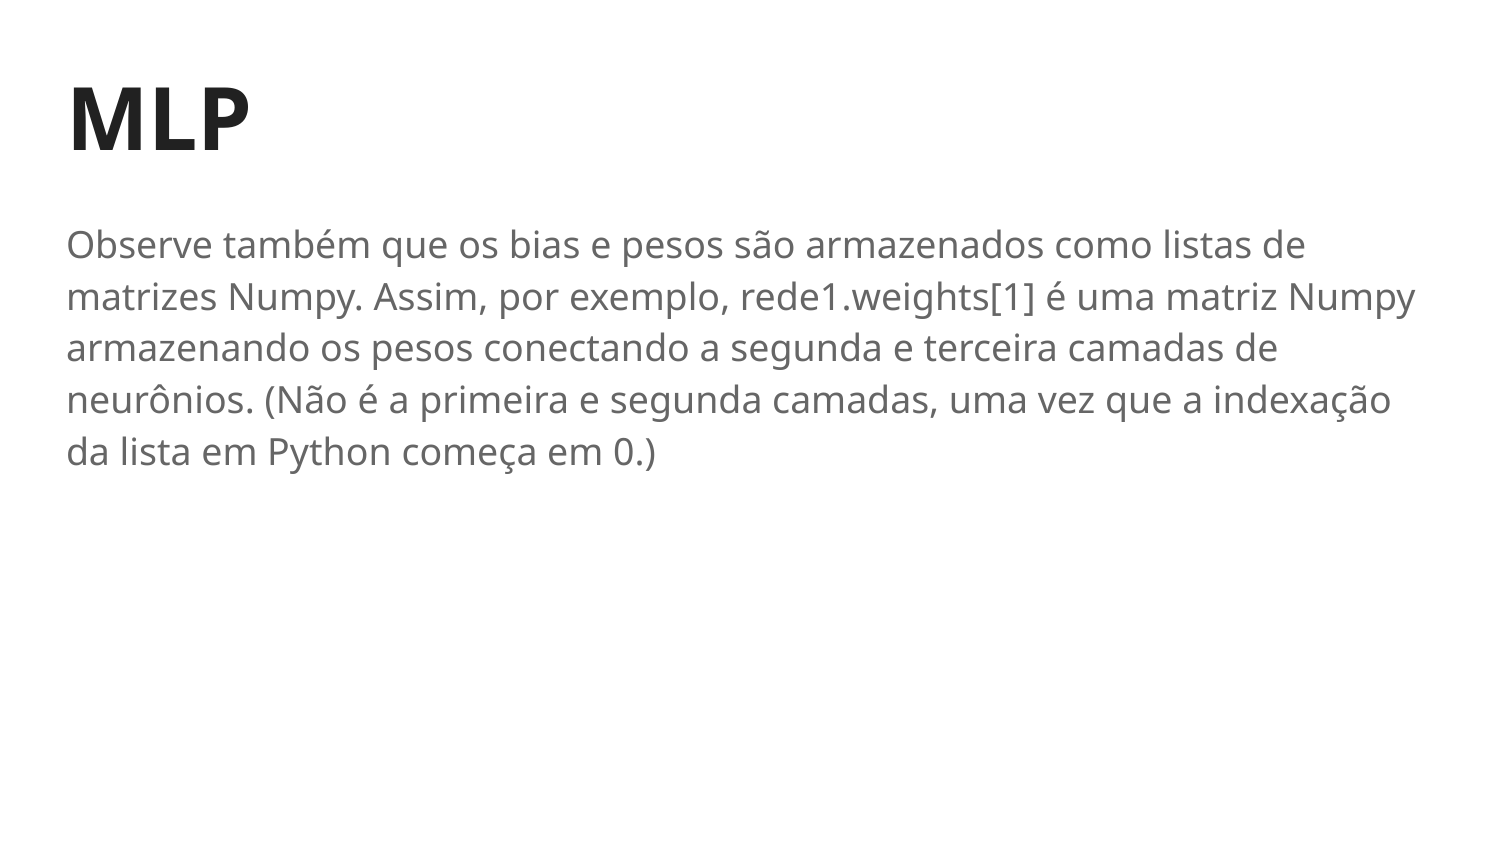

# MLP
Observe também que os bias e pesos são armazenados como listas de matrizes Numpy. Assim, por exemplo, rede1.weights[1] é uma matriz Numpy armazenando os pesos conectando a segunda e terceira camadas de neurônios. (Não é a primeira e segunda camadas, uma vez que a indexação da lista em Python começa em 0.)